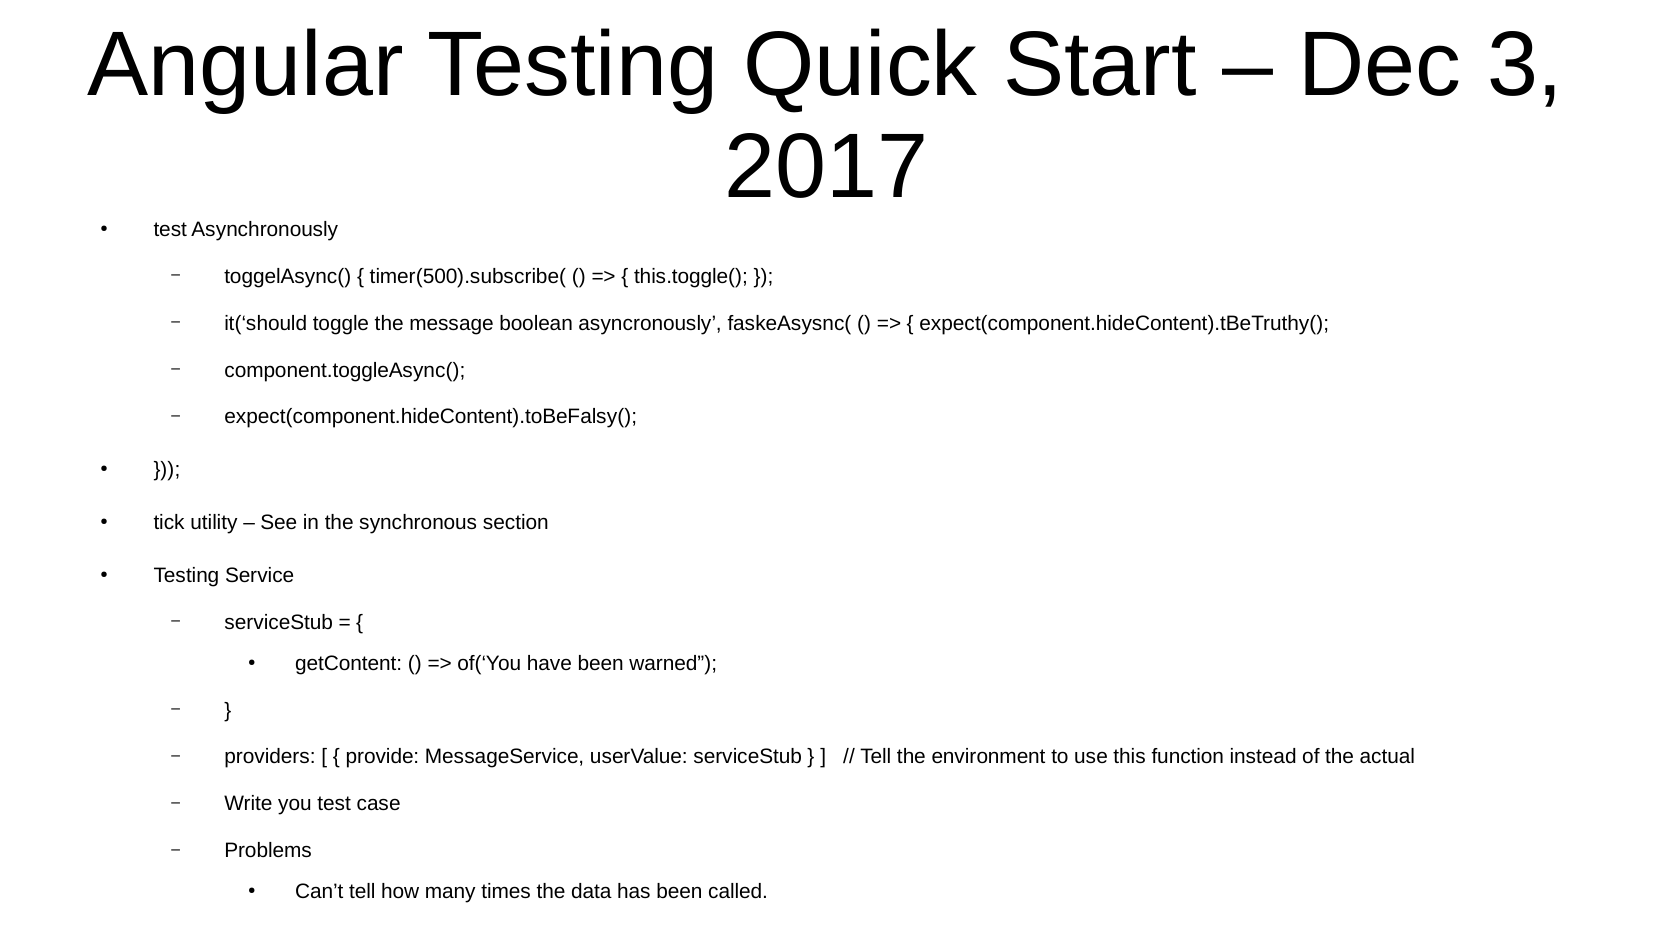

# Angular Testing Quick Start – Dec 3, 2017
test Asynchronously
toggelAsync() { timer(500).subscribe( () => { this.toggle(); });
it(‘should toggle the message boolean asyncronously’, faskeAsysnc( () => { expect(component.hideContent).tBeTruthy();
component.toggleAsync();
expect(component.hideContent).toBeFalsy();
}));
tick utility – See in the synchronous section
Testing Service
serviceStub = {
getContent: () => of(‘You have been warned”);
}
providers: [ { provide: MessageService, userValue: serviceStub } ] // Tell the environment to use this function instead of the actual
Write you test case
Problems
Can’t tell how many times the data has been called.